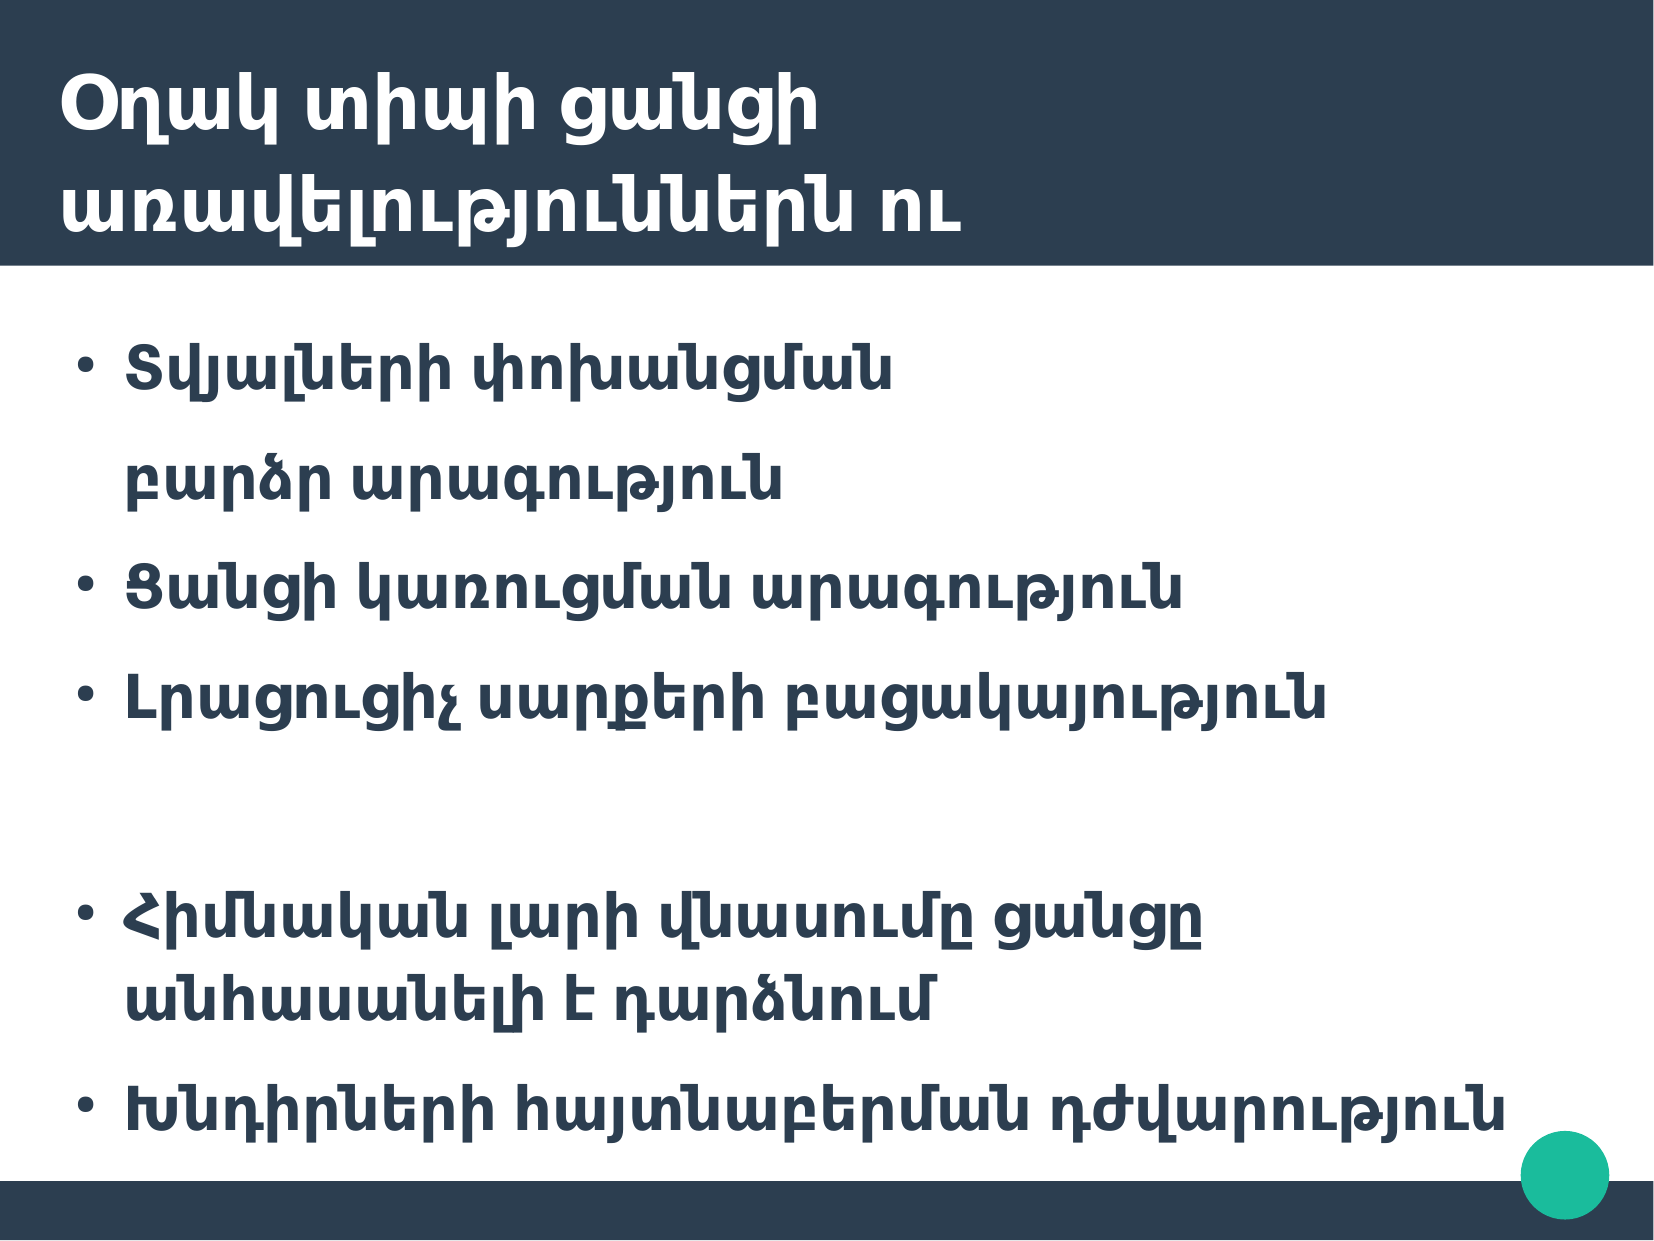

# Օղակ տիպի ցանցի առավելություններն ու թերությունները
Տվյալների փոխանցման
բարձր արագություն
Ցանցի կառուցման արագություն
Լրացուցիչ սարքերի բացակայություն
Հիմնական լարի վնասումը ցանցը անհասանելի է դարձնում
Խնդիրների հայտնաբերման դժվարություն